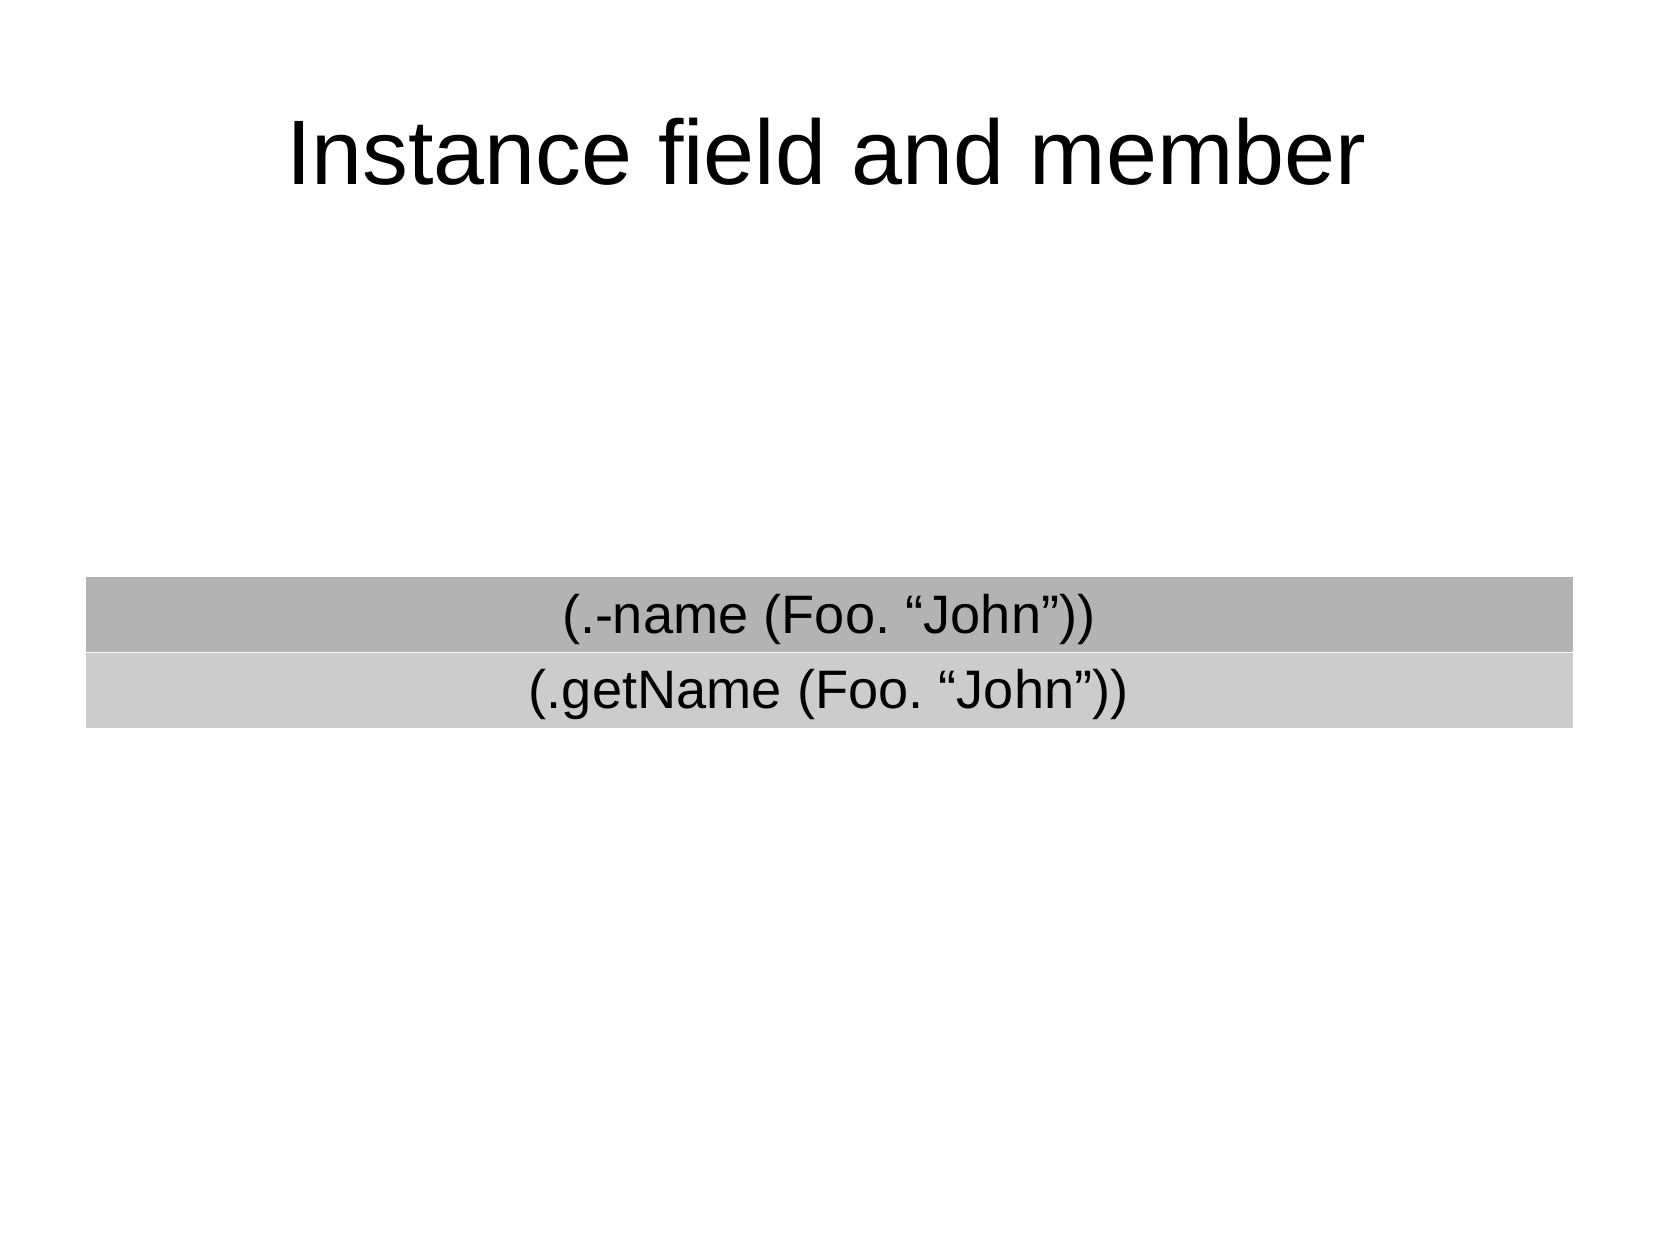

# Instance field and member
| (.-name (Foo. “John”)) |
| --- |
| (.getName (Foo. “John”)) |